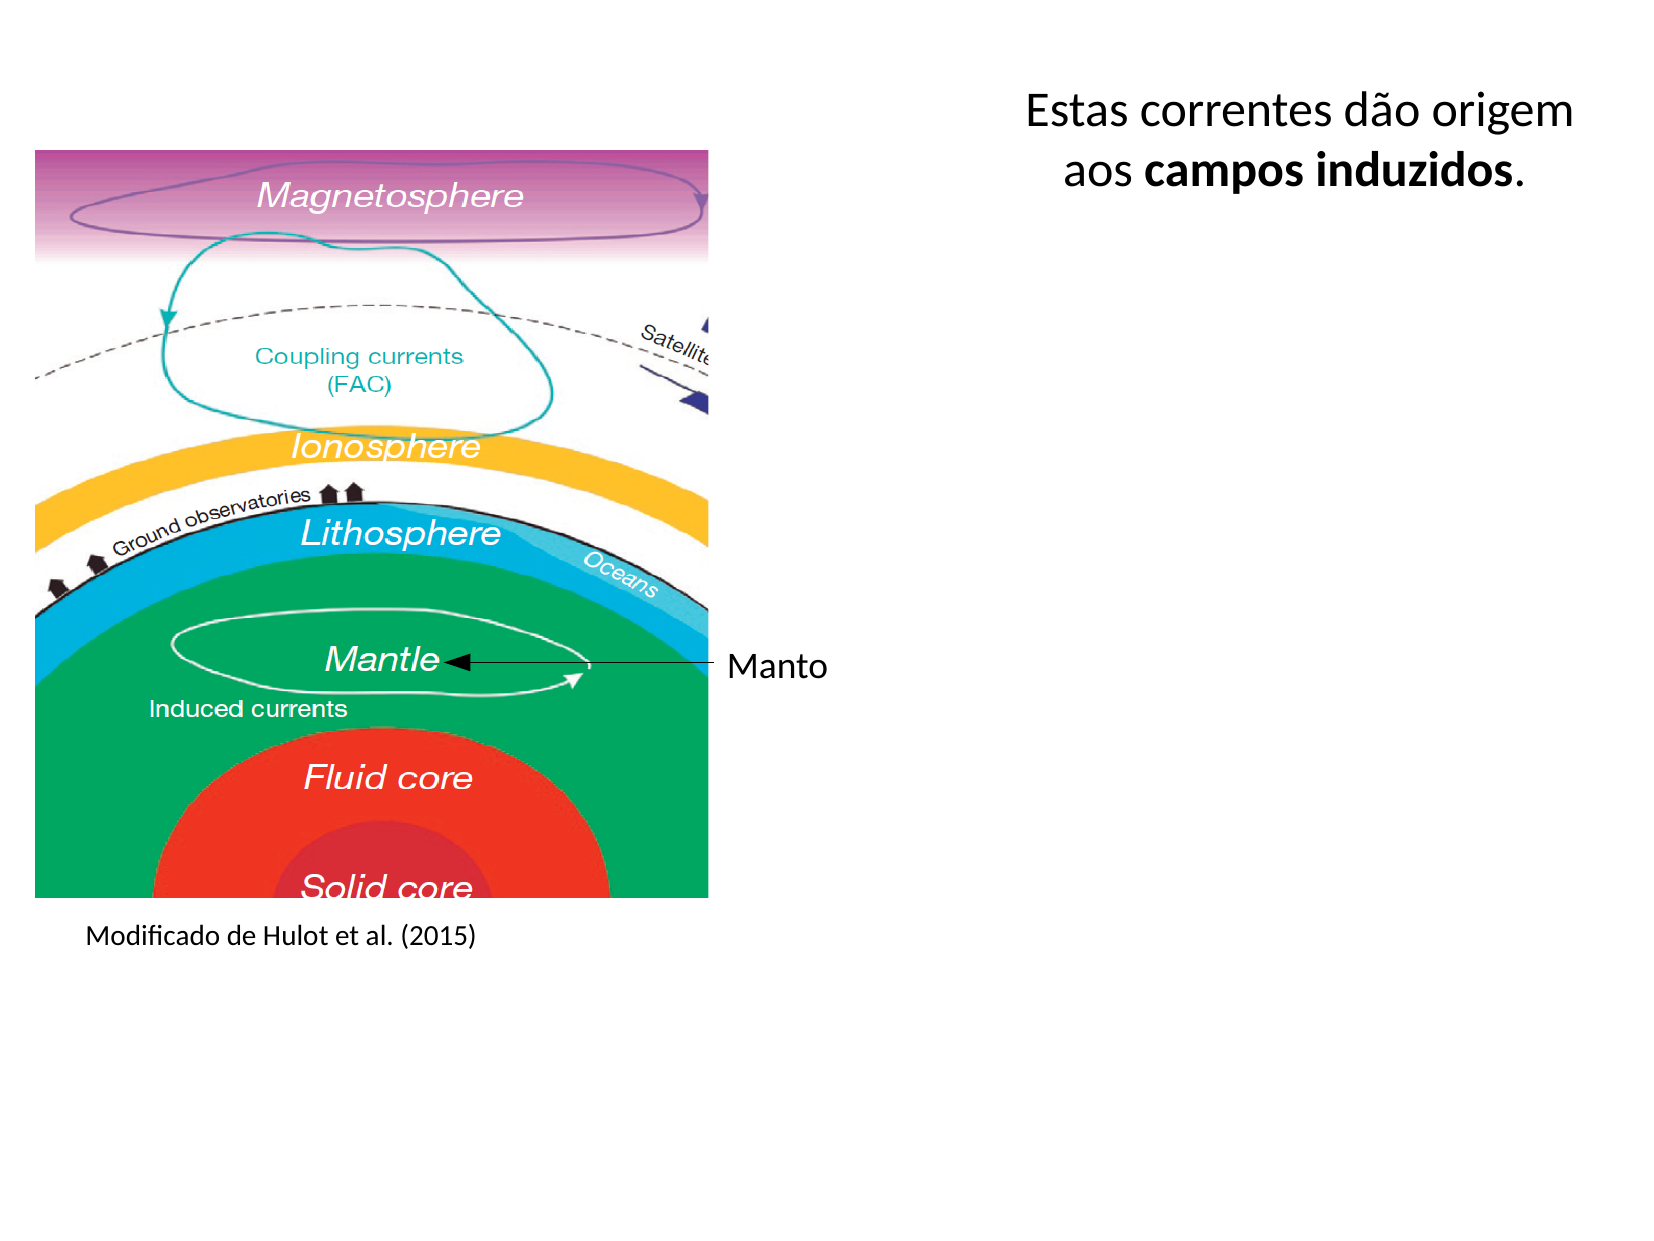

Estas correntes dão origem aos campos induzidos.
Manto
Modificado de Hulot et al. (2015)